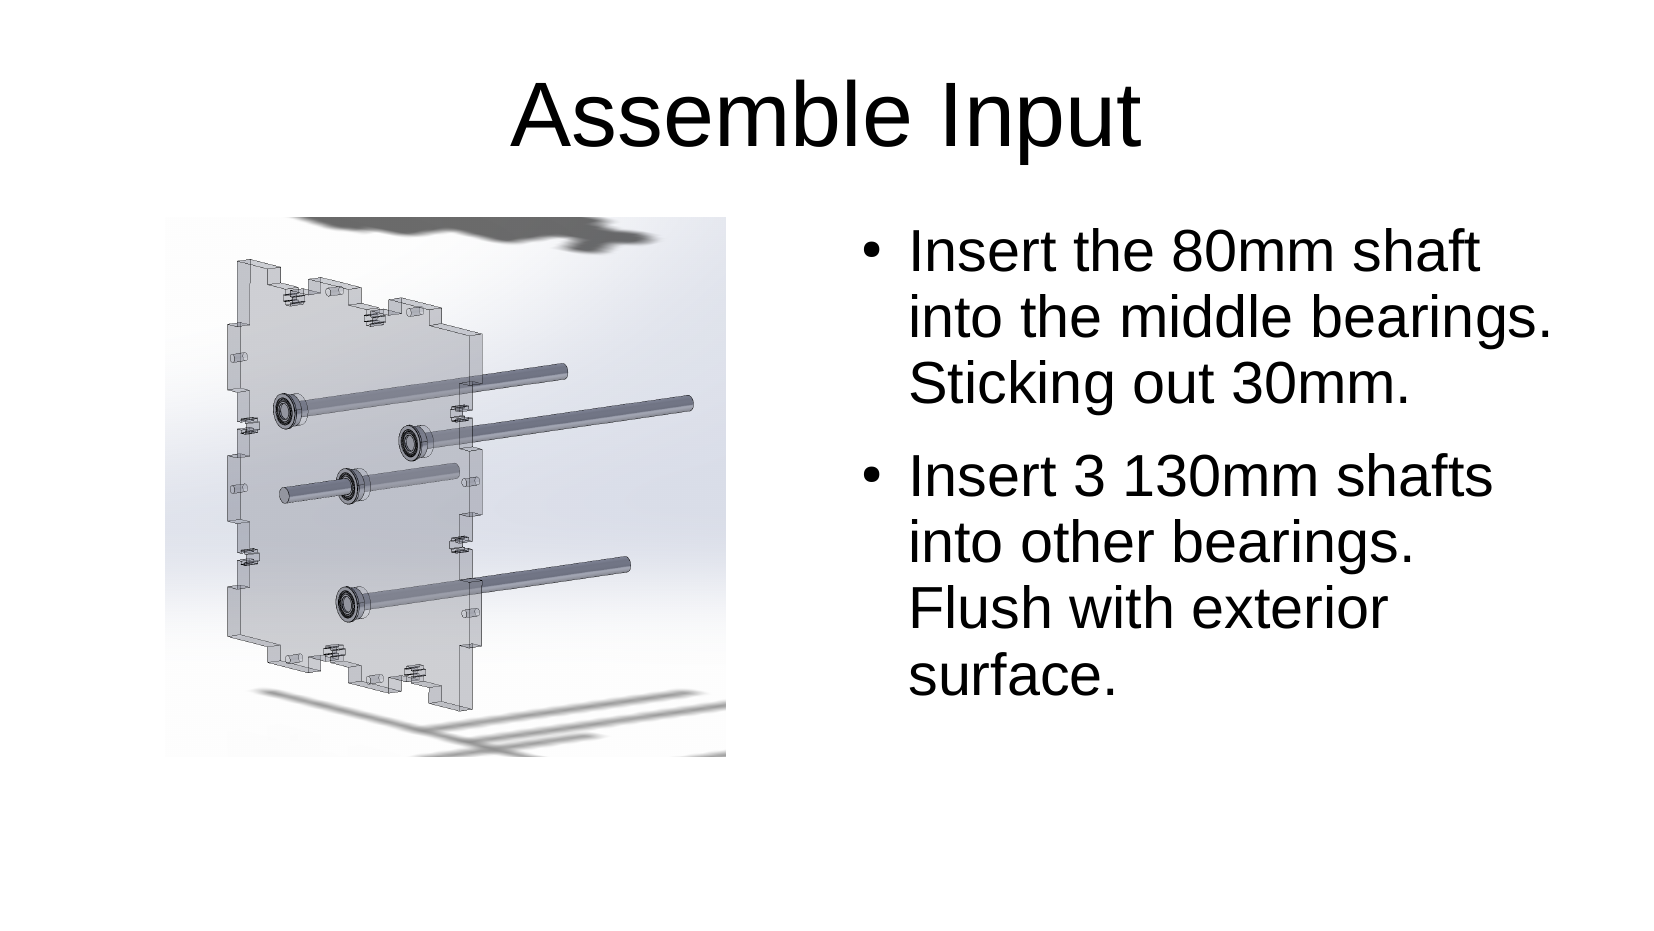

# Assemble Input
Insert the 80mm shaft into the middle bearings. Sticking out 30mm.
Insert 3 130mm shafts into other bearings. Flush with exterior surface.